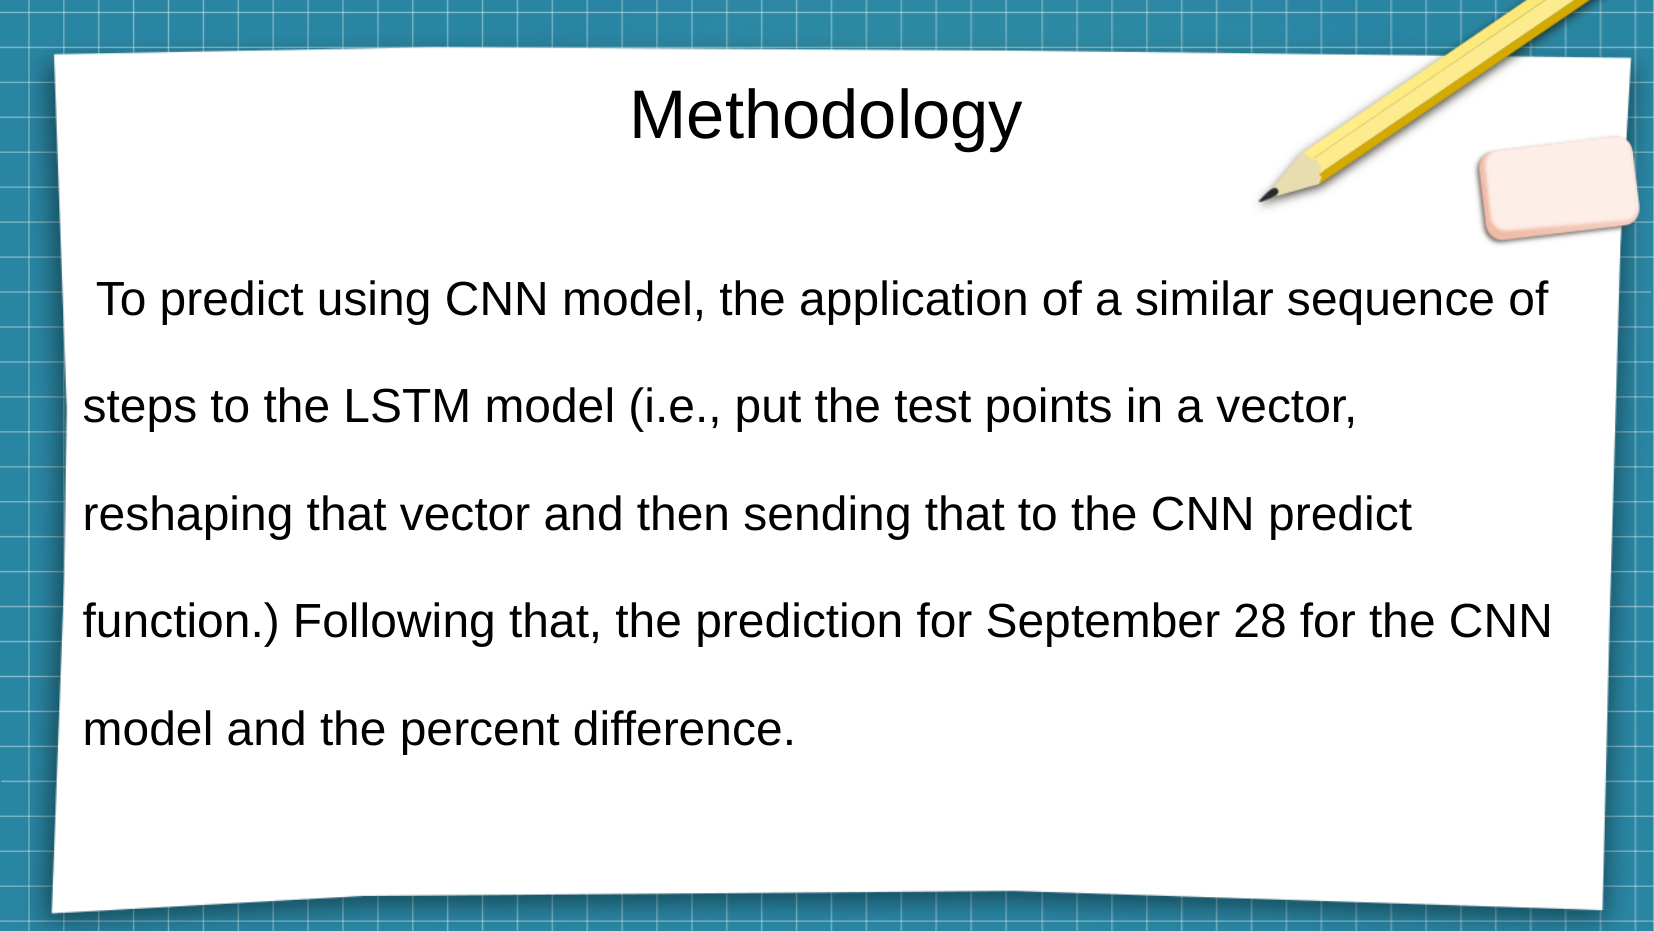

# Methodology
 To predict using CNN model, the application of a similar sequence of steps to the LSTM model (i.e., put the test points in a vector, reshaping that vector and then sending that to the CNN predict function.) Following that, the prediction for September 28 for the CNN model and the percent difference.